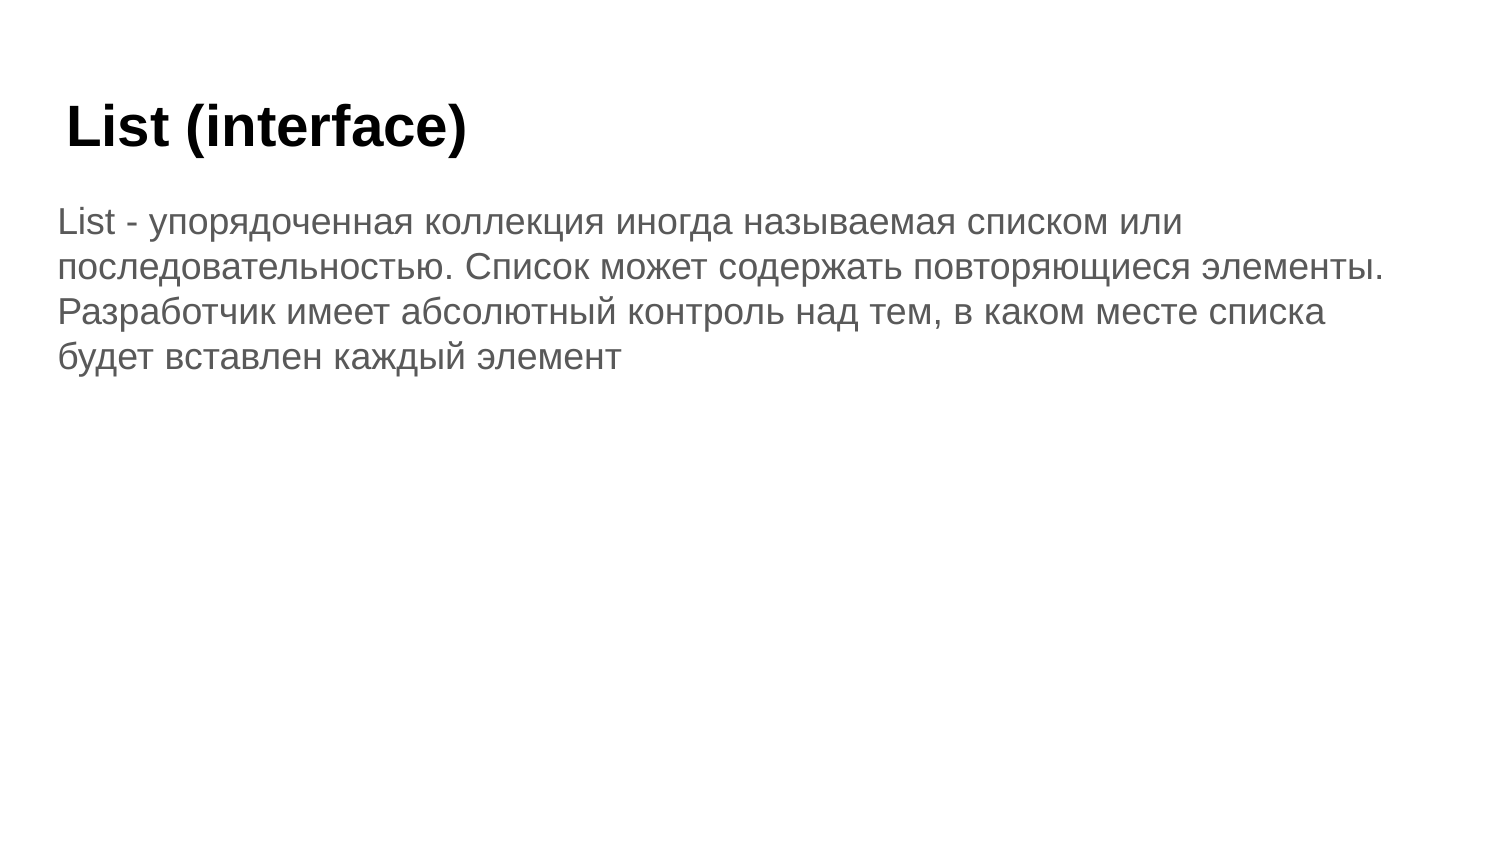

# List (interface)
List - упорядоченная коллекция иногда называемая списком или последовательностью. Список может содержать повторяющиеся элементы. Разработчик имеет абсолютный контроль над тем, в каком месте списка будет вставлен каждый элемент